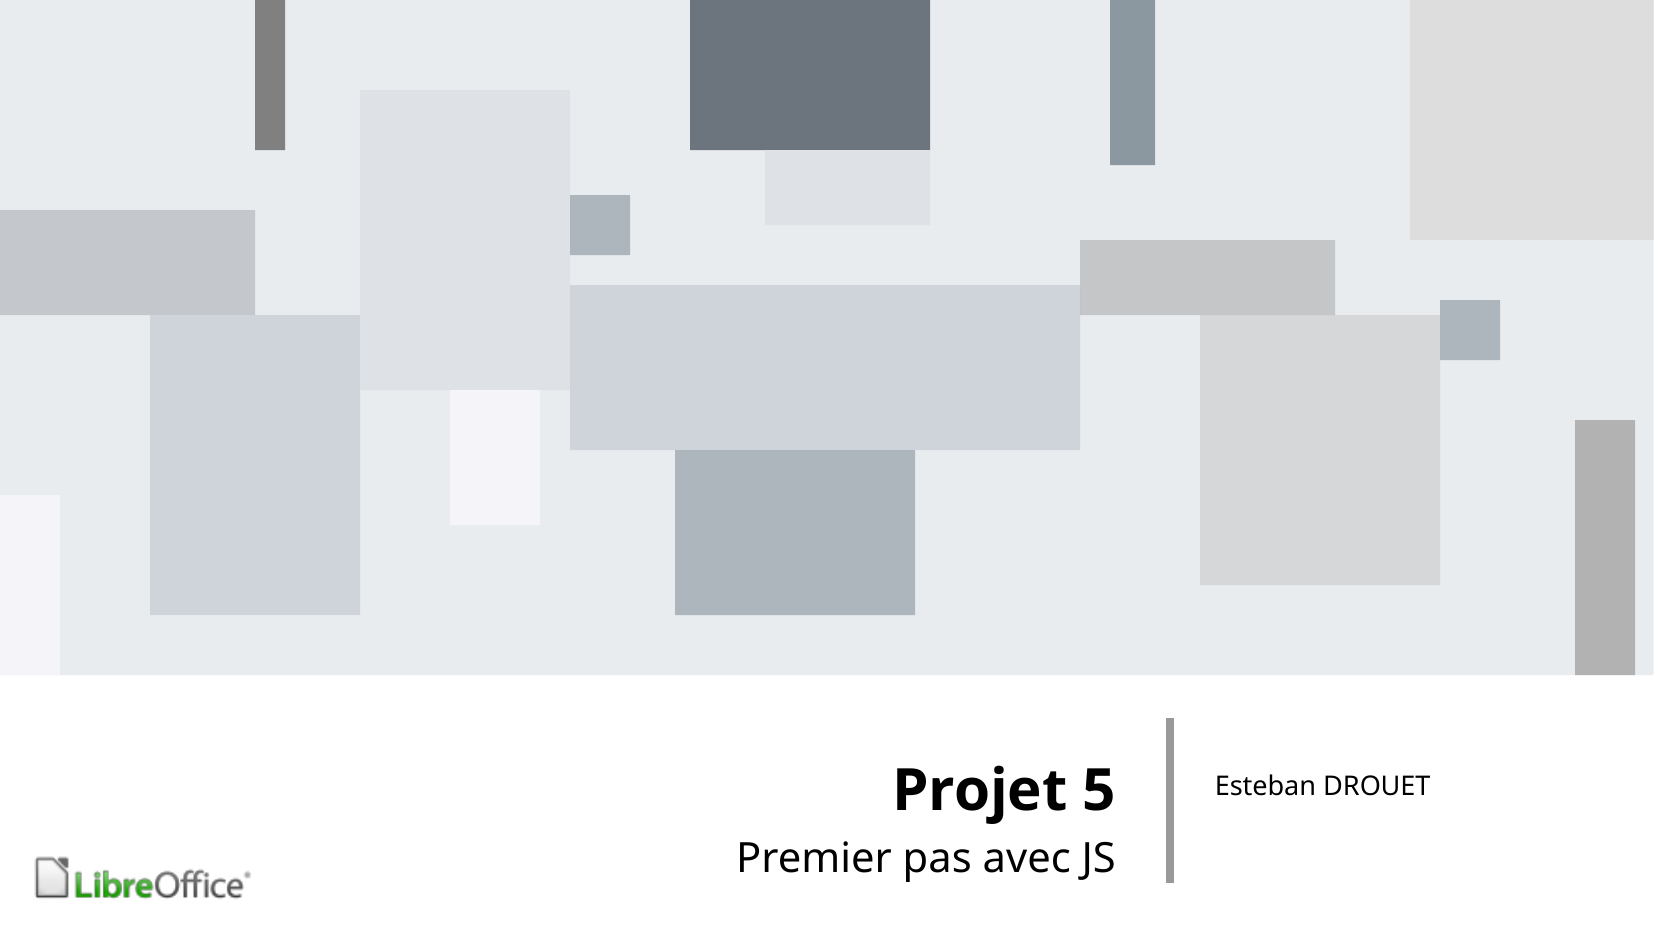

Projet 5
Premier pas avec JS
Esteban DROUET